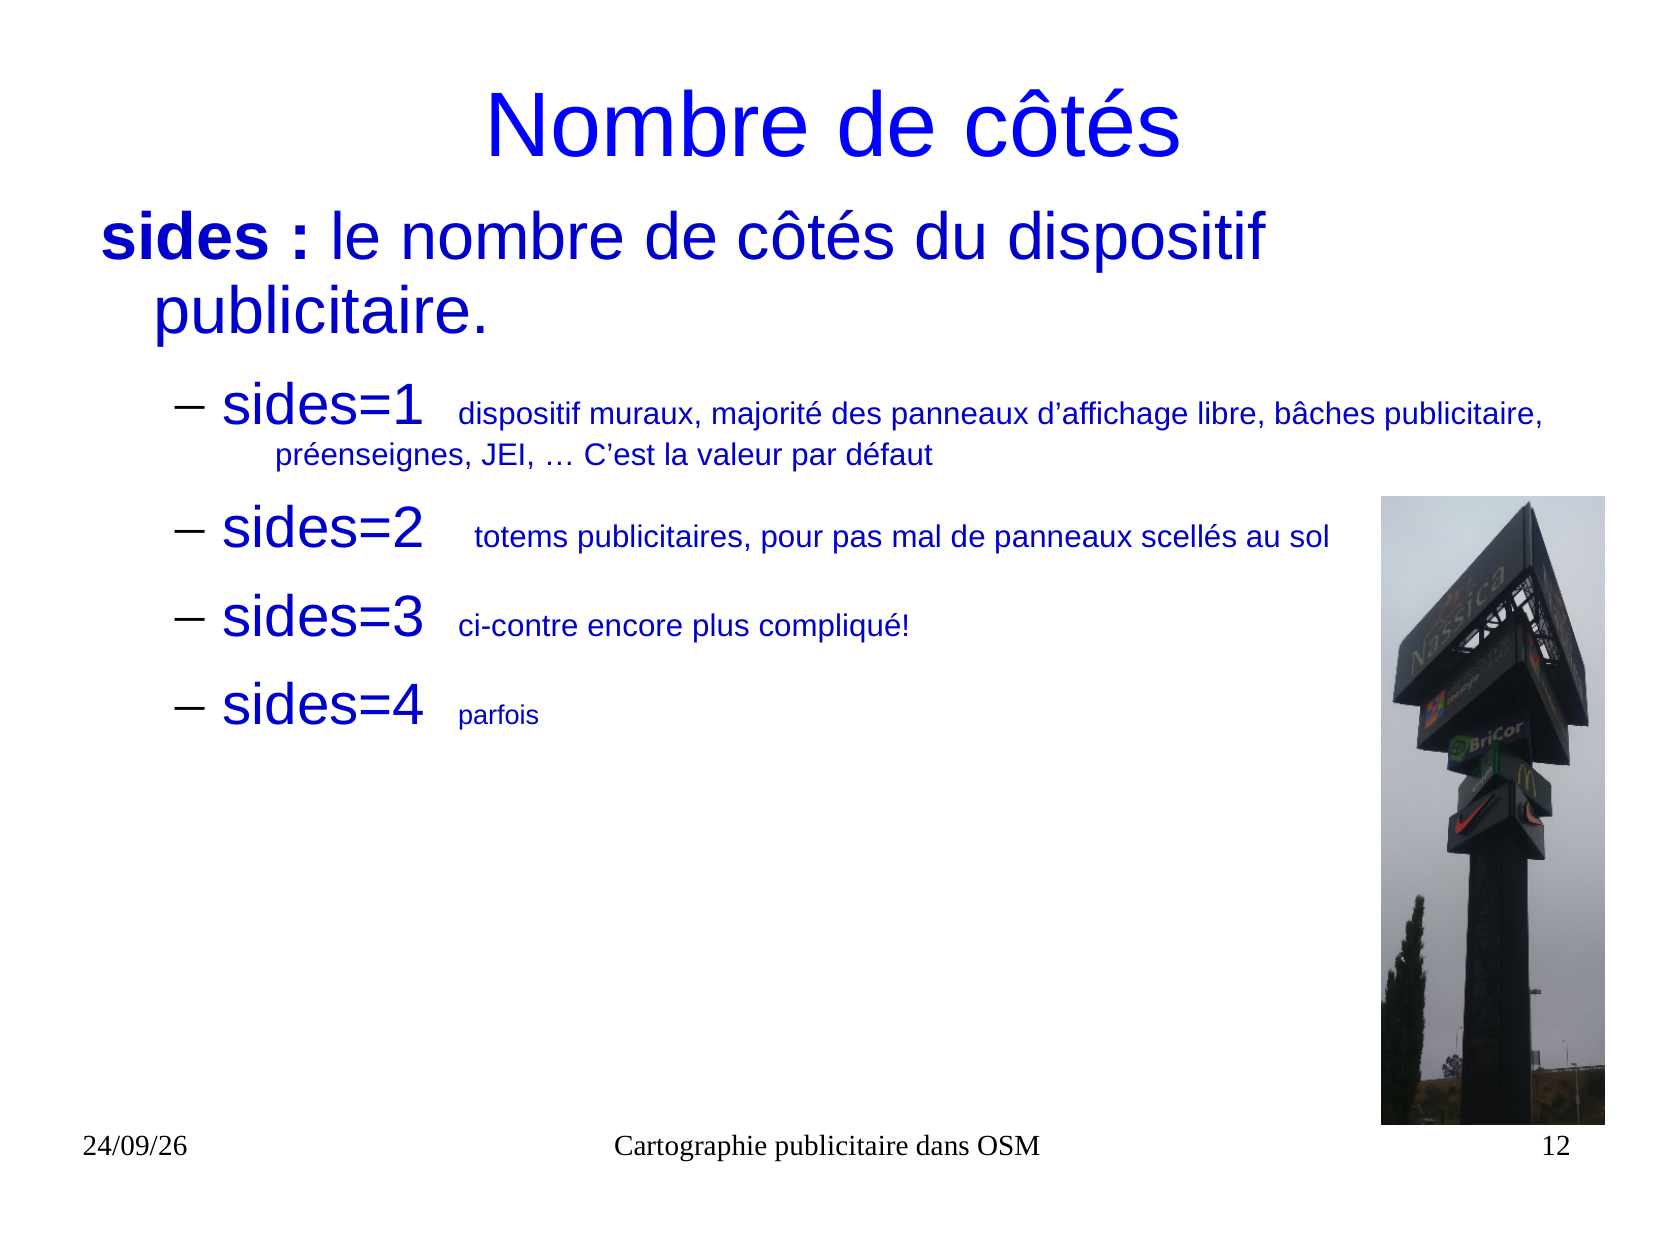

# Nombre de côtés
sides : le nombre de côtés du dispositif publicitaire.
sides=1 dispositif muraux, majorité des panneaux d’affichage libre, bâches publicitaire, préenseignes, JEI, … C’est la valeur par défaut
sides=2 totems publicitaires, pour pas mal de panneaux scellés au sol
sides=3 ci-contre encore plus compliqué!
sides=4 parfois
Cartographie publicitaire dans OSM
12